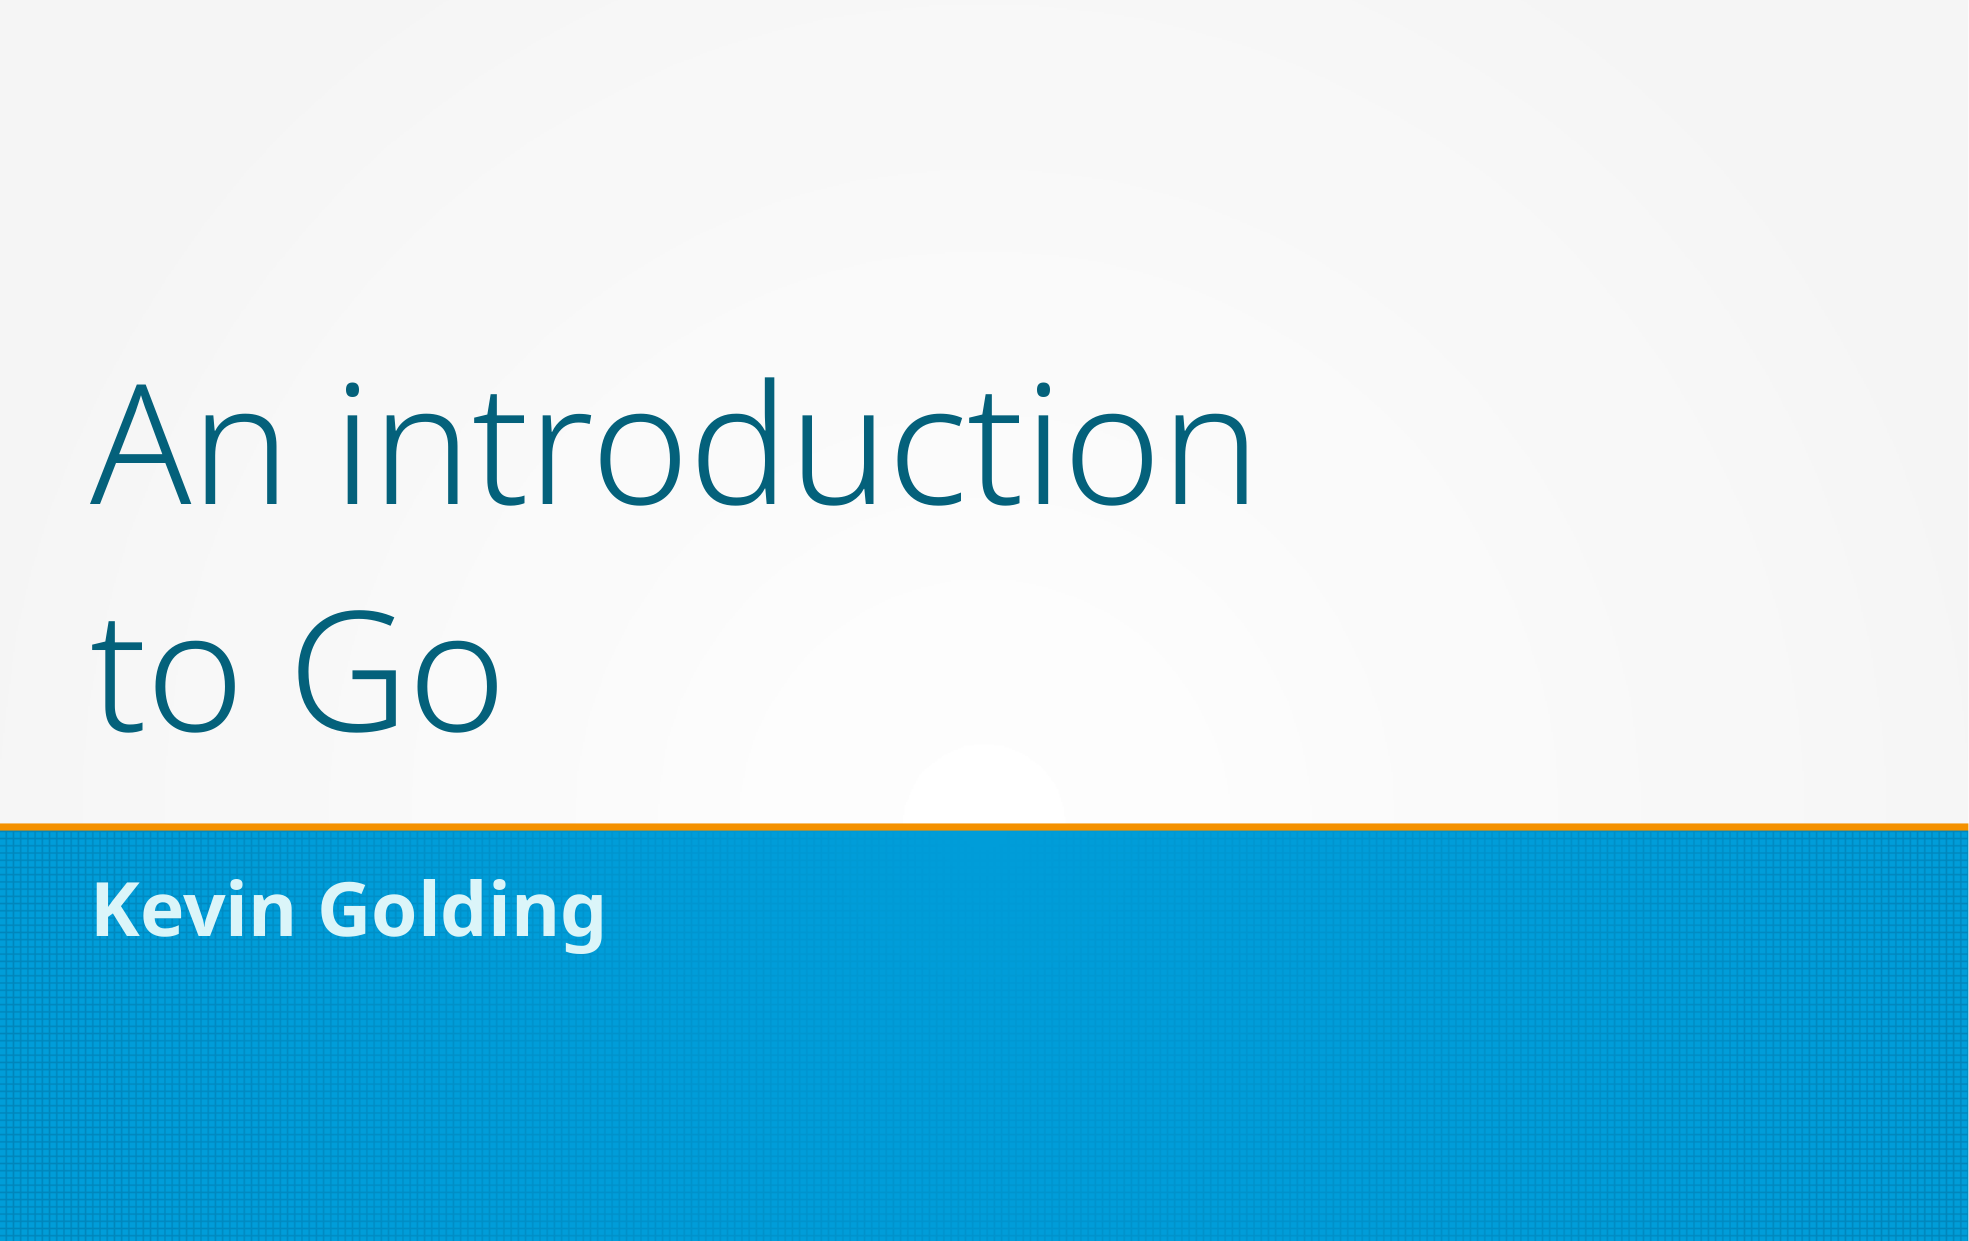

# An introduction to Go
Kevin Golding